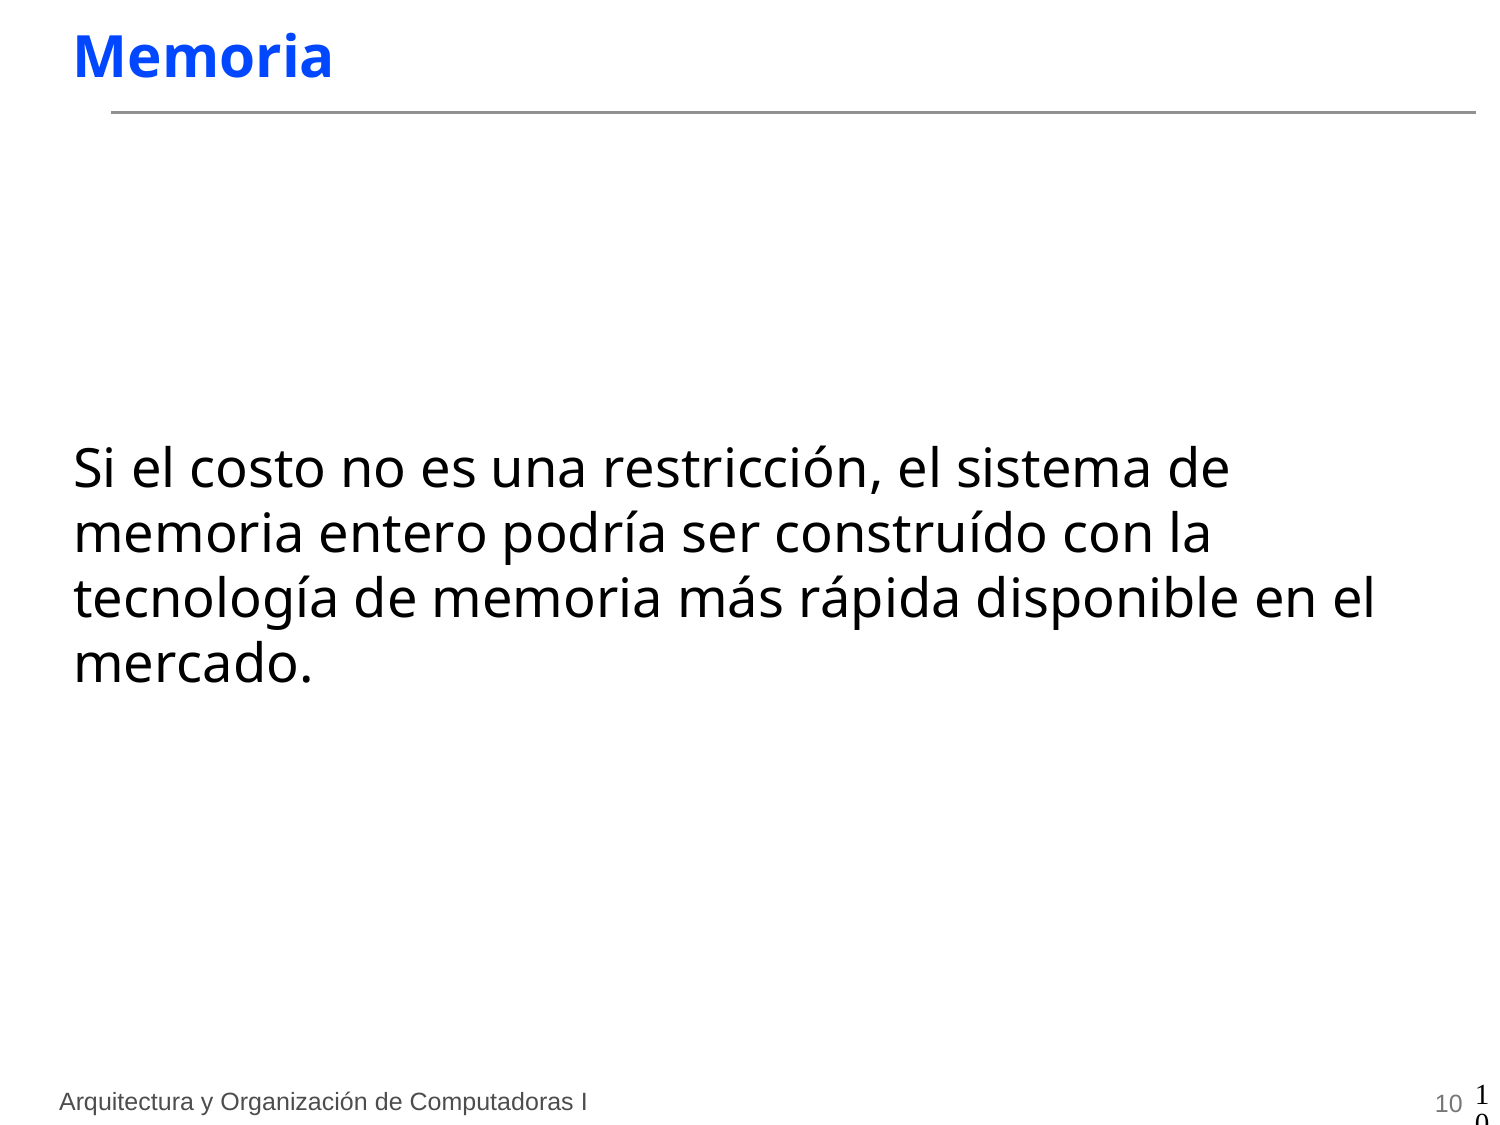

# Memoria
Si el costo no es una restricción, el sistema de memoria entero podría ser construído con la tecnología de memoria más rápida disponible en el mercado.
10